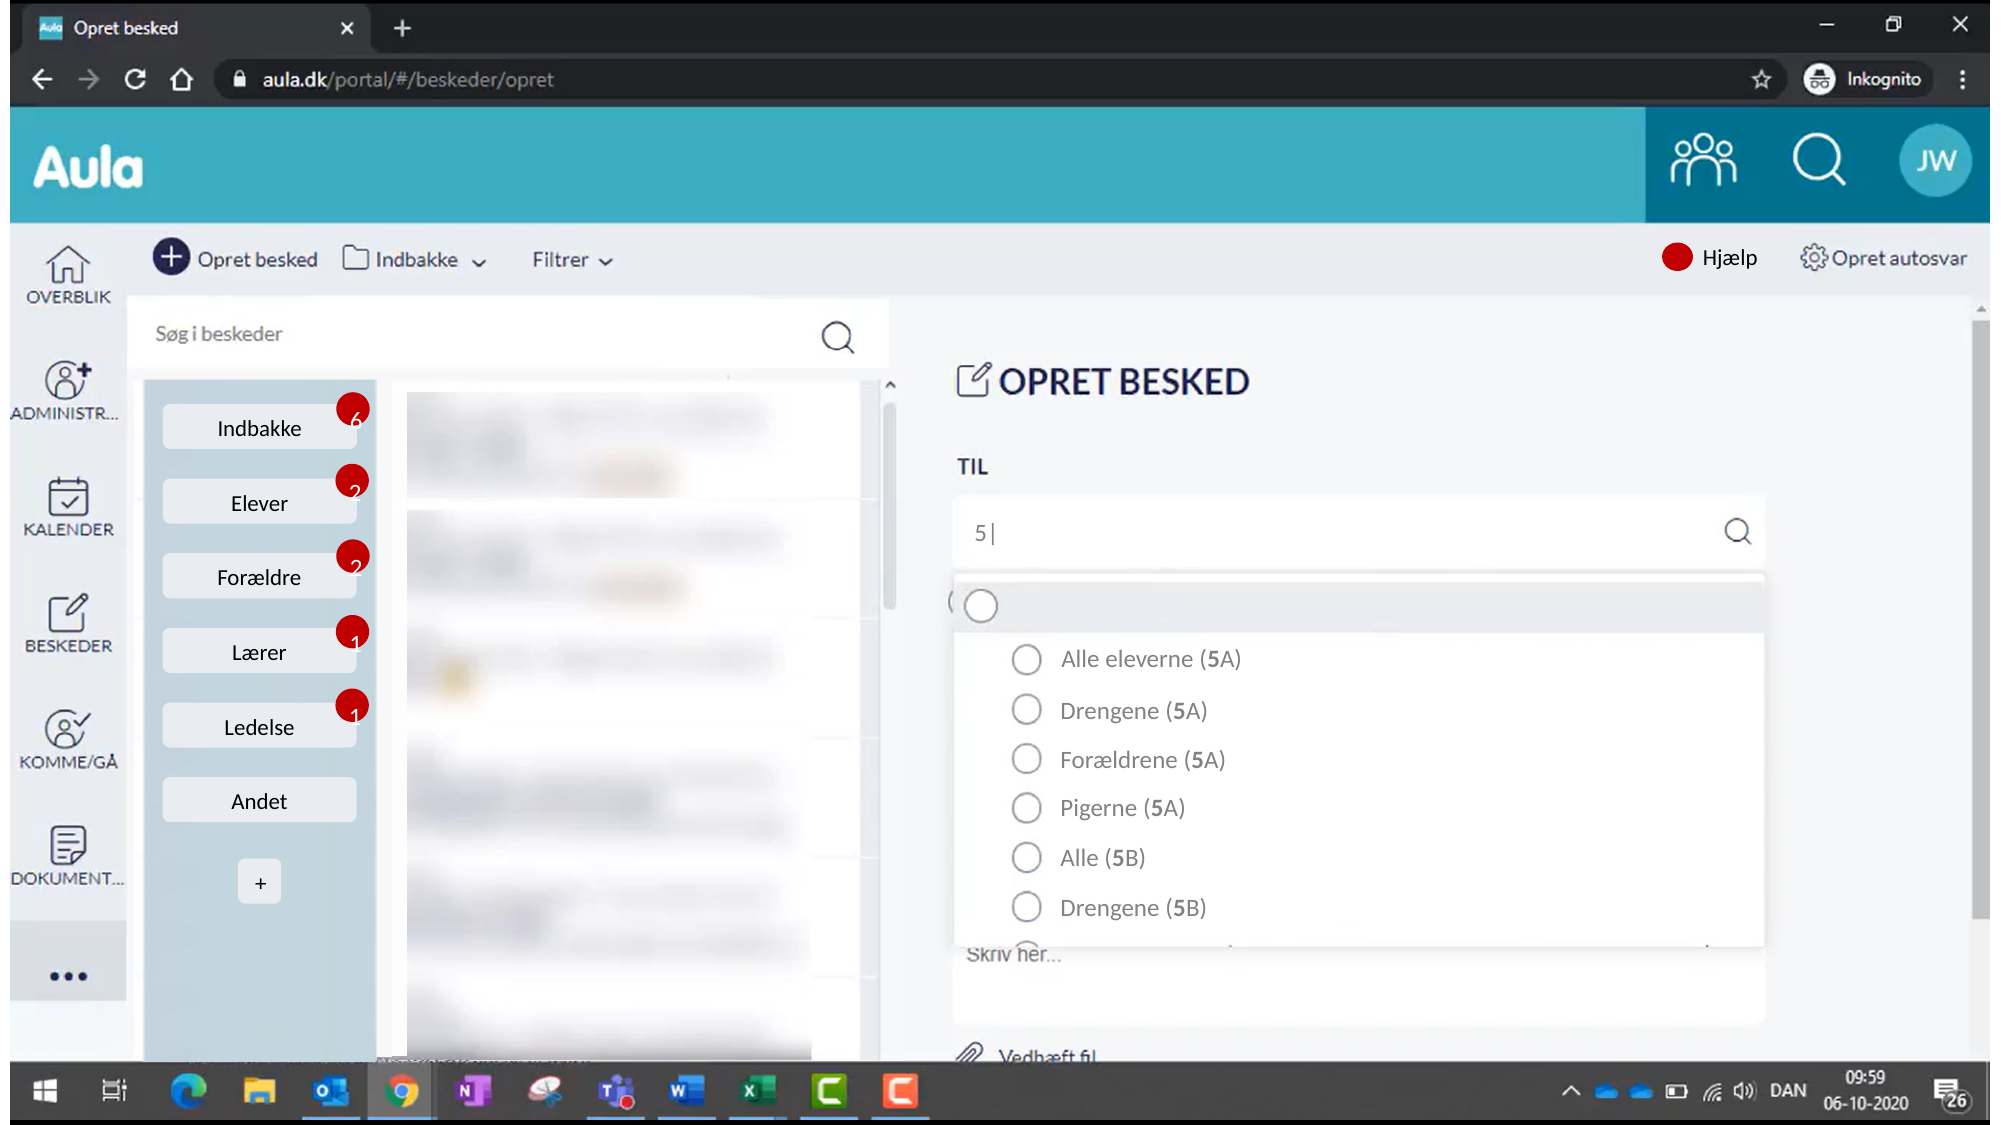

Hjælp
6
Indbakke
2
Elever
5|
2
Forældre
1
Lærer
Alle eleverne (5A)
Drengene (5A)
1
Ledelse
Forældrene (5A)
Andet
Pigerne (5A)
Alle (5B)
+
Drengene (5B)